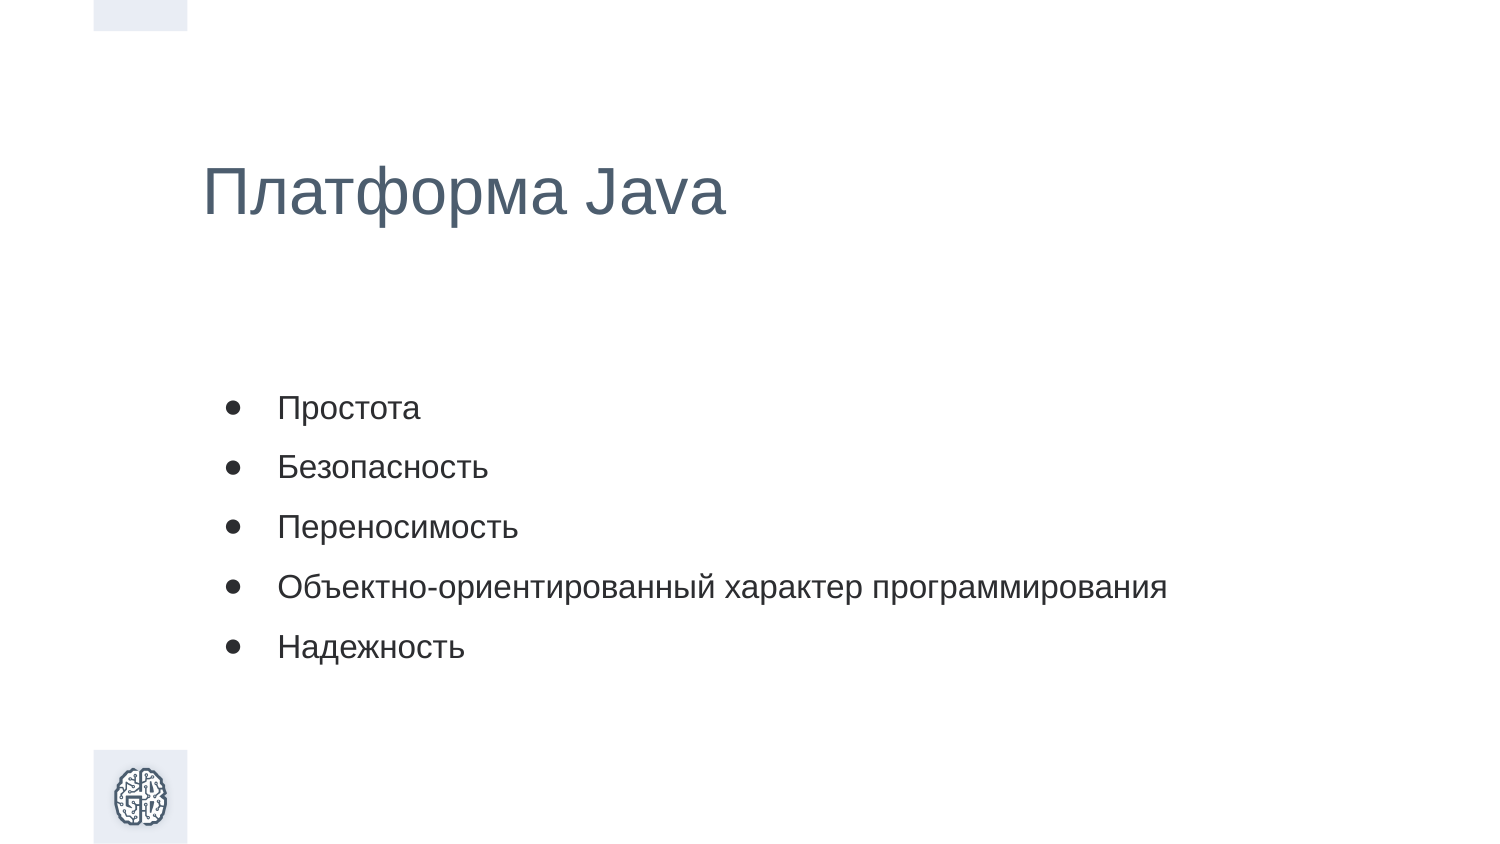

Платформа Java
Простота
Безопасность
Переносимость
Объектно-ориентированный характер программирования
Надежность